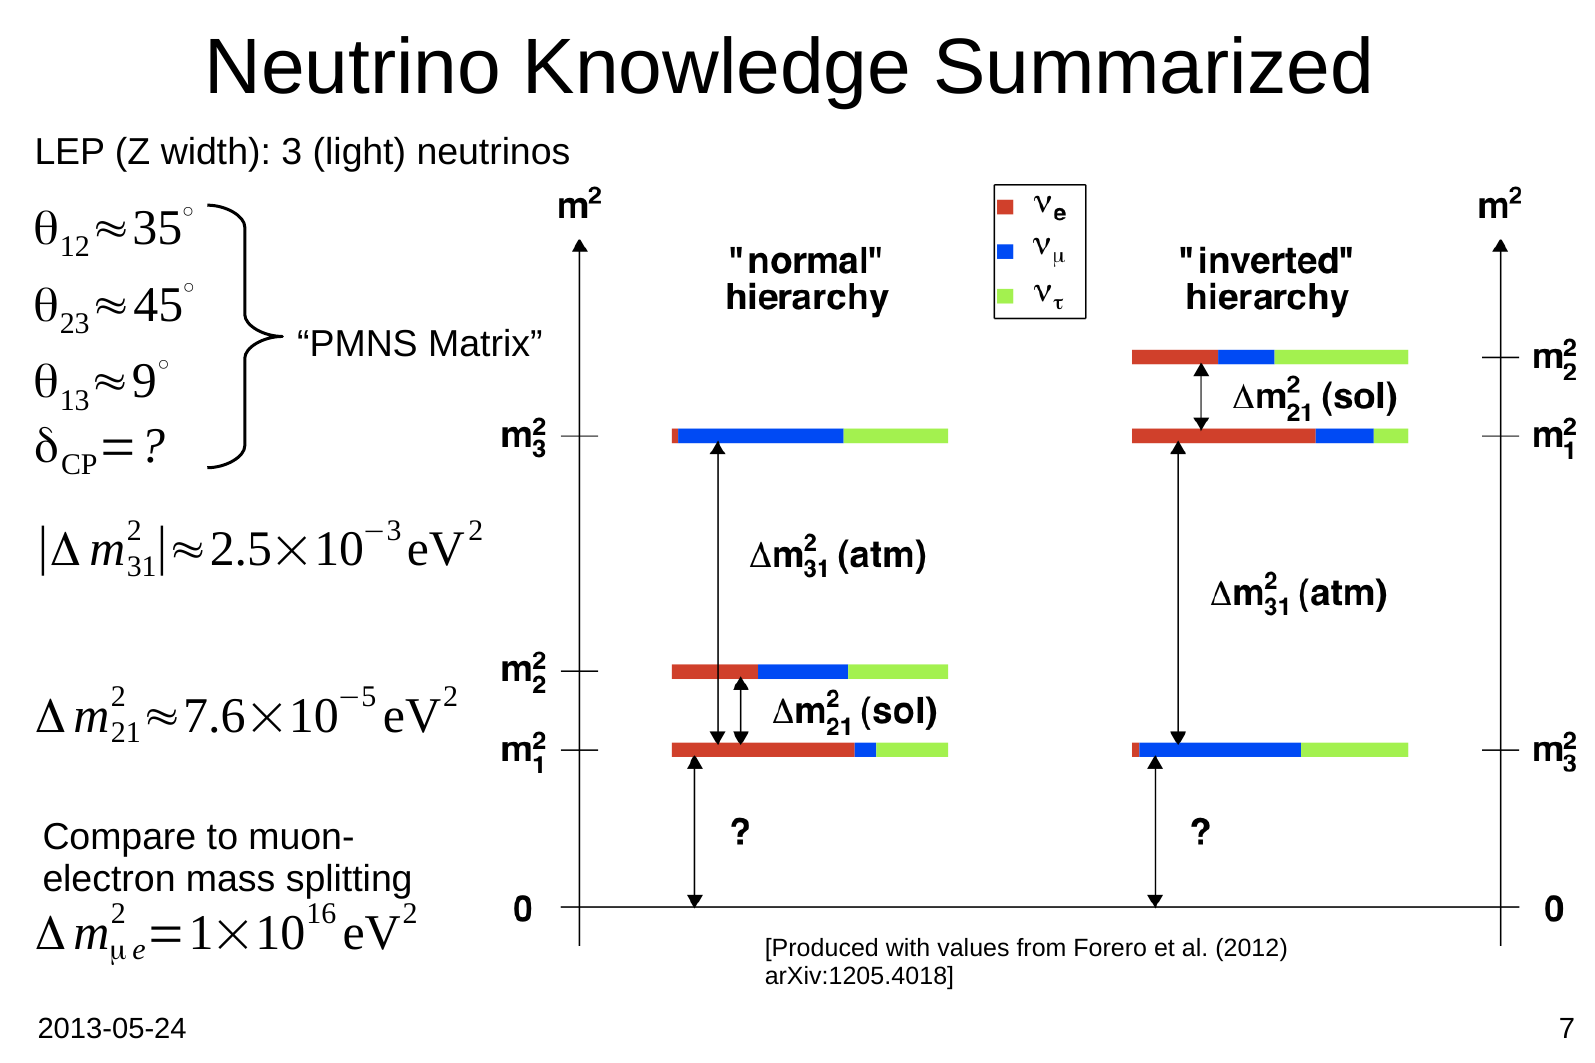

# Neutrino Knowledge Summarized
LEP (Z width): 3 (light) neutrinos
“PMNS Matrix”
Compare to muon-electron mass splitting
[Produced with values from Forero et al. (2012) arXiv:1205.4018]
2013-05-24
7